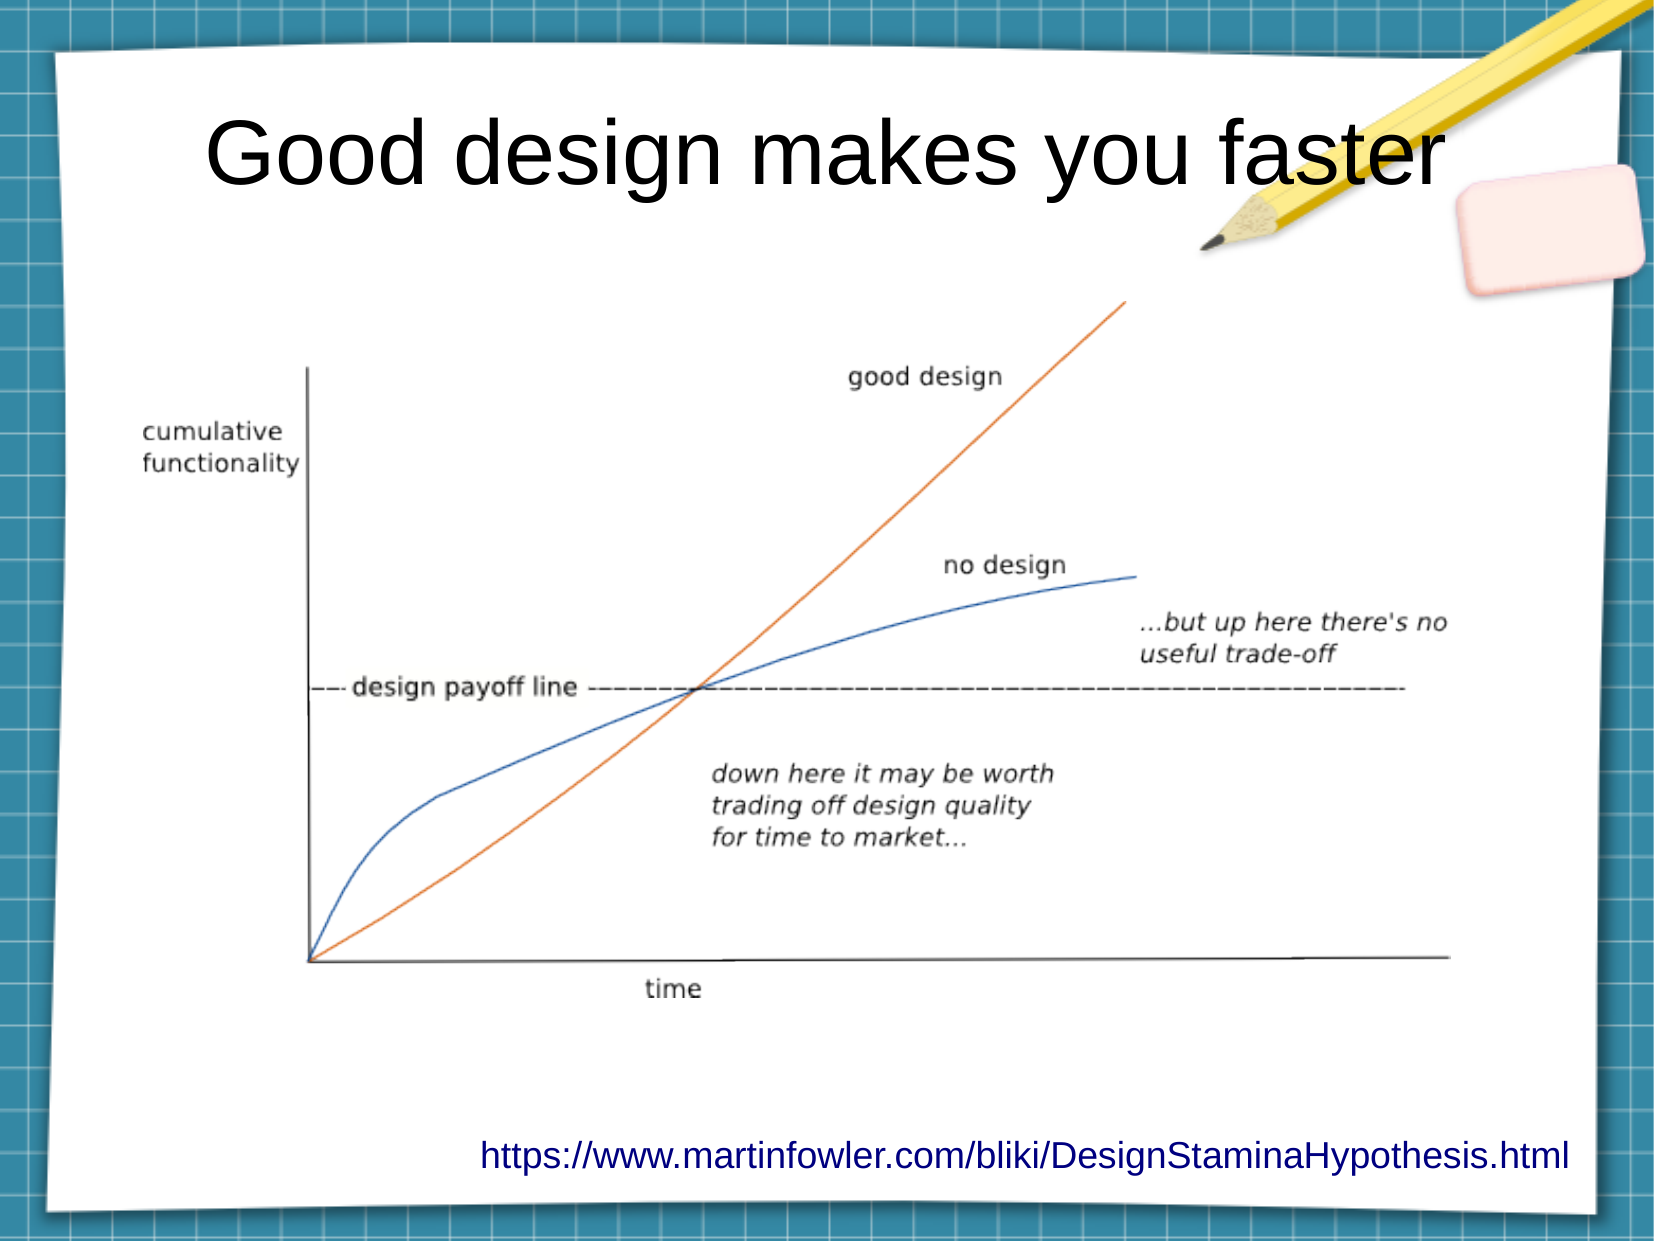

# Good design makes you faster
https://www.martinfowler.com/bliki/DesignStaminaHypothesis.html